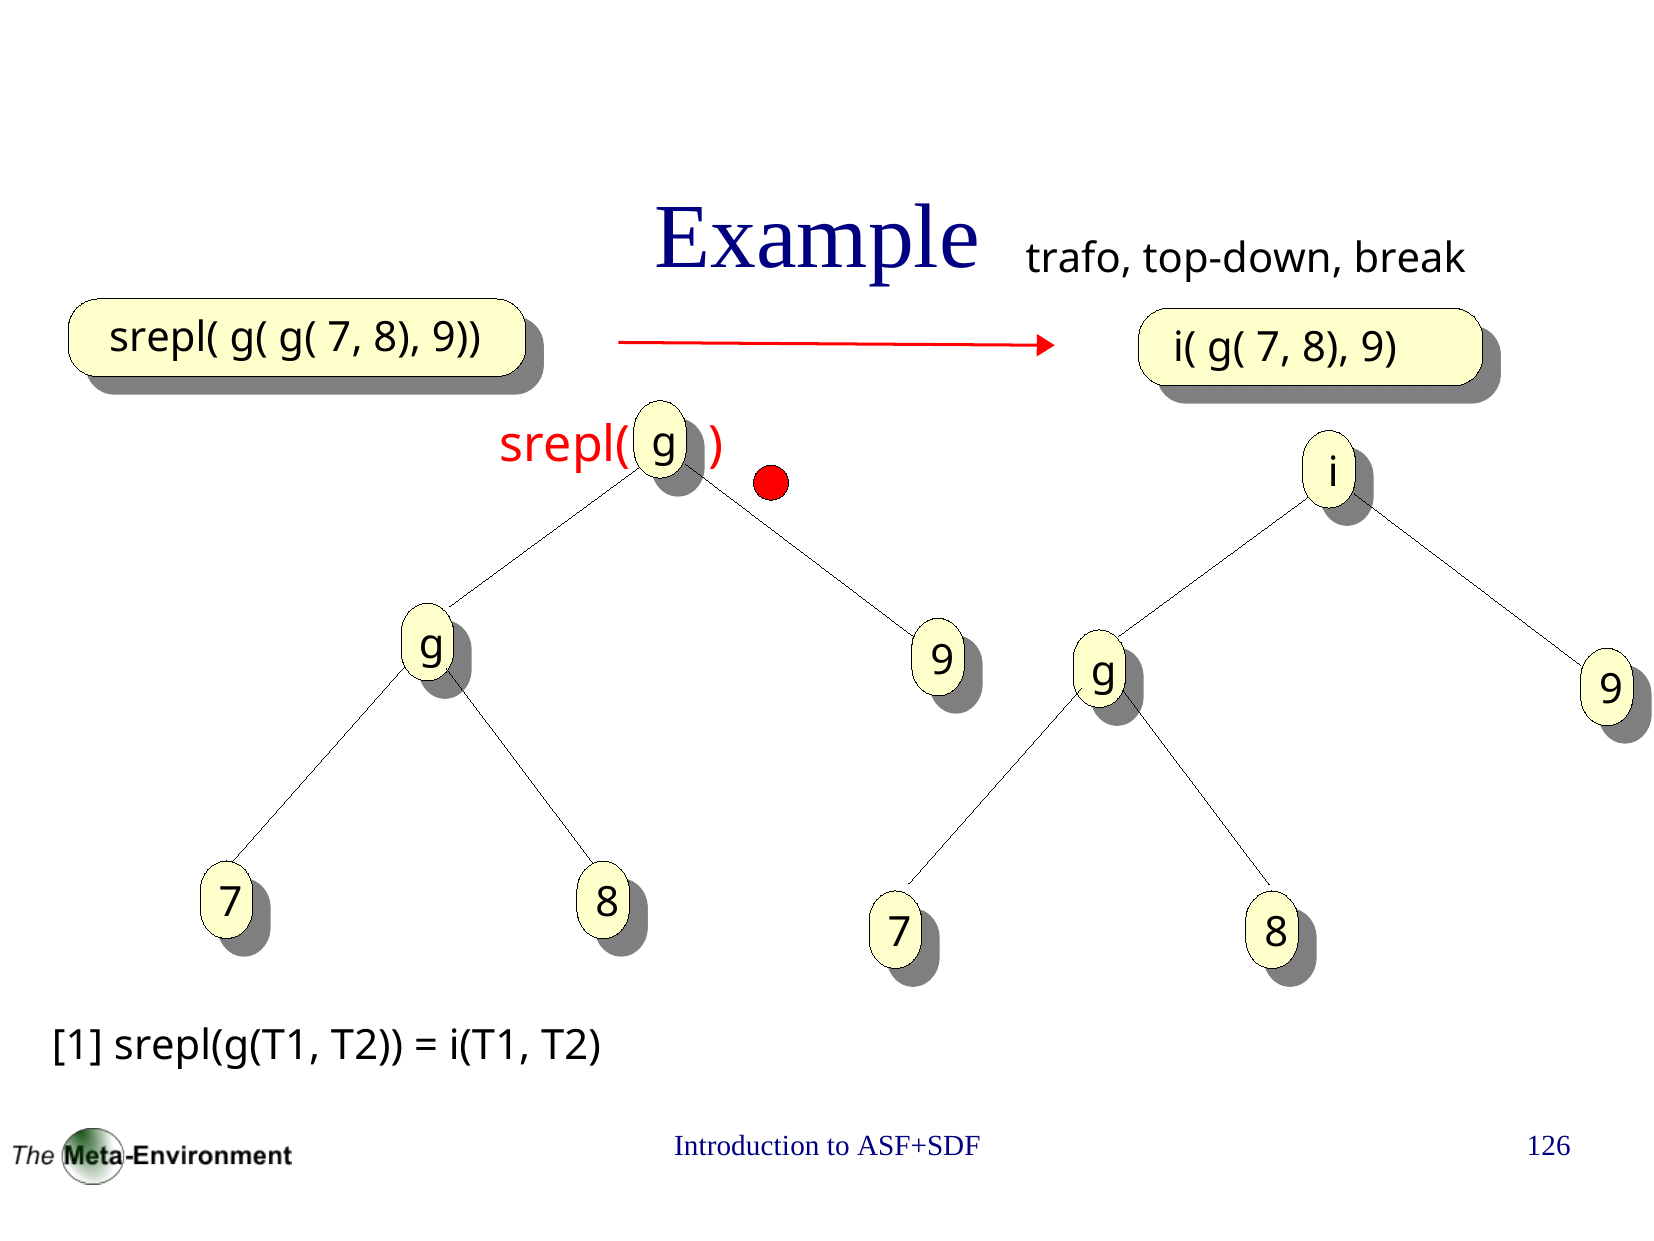

# Example
trafo, top-down, break
srepl( g( g( 7, 8), 9))
i( g( 7, 8), 9)
srepl( )
g
i
g
9
7
8
[1] srepl(g(T1, T2)) = i(T1, T2)
g
9
7
8
126